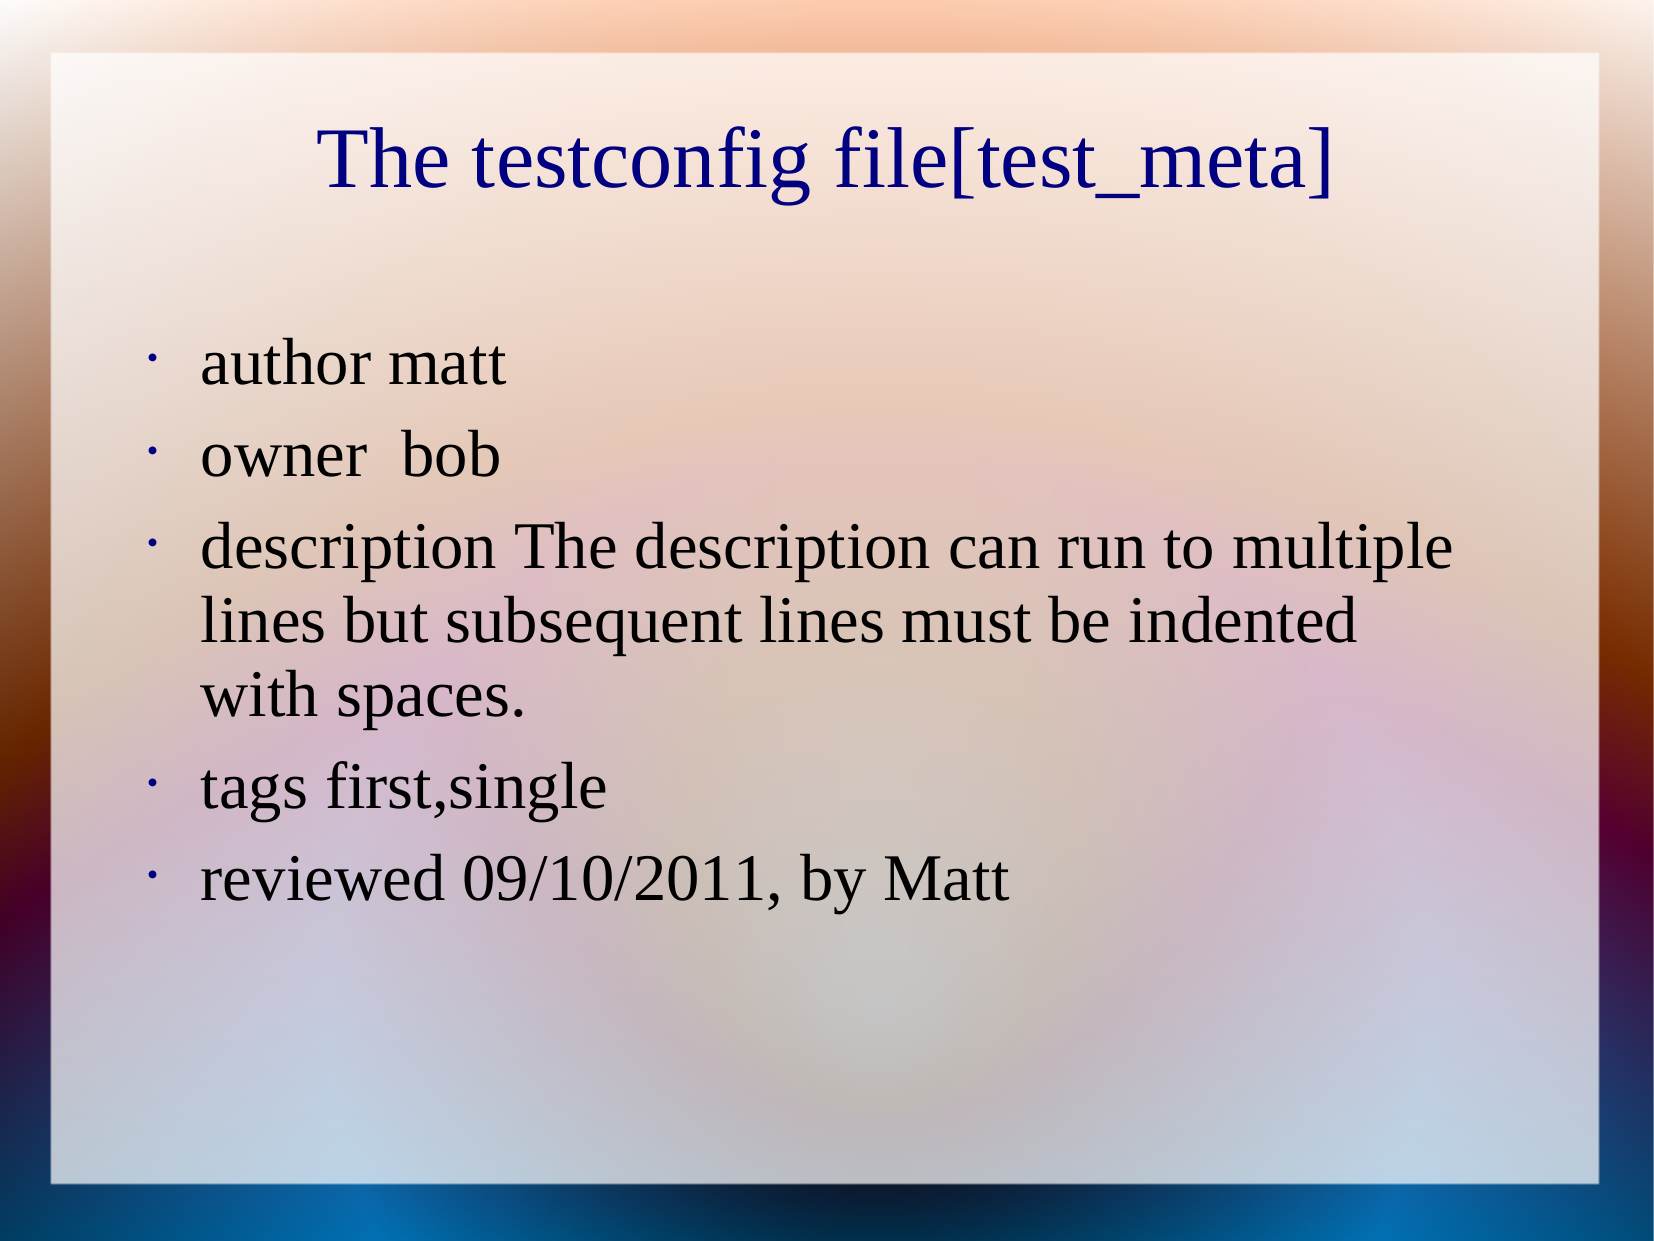

# The testconfig file[test_meta]
author matt
owner bob
description The description can run to multiple lines but subsequent lines must be indented with spaces.
tags first,single
reviewed 09/10/2011, by Matt